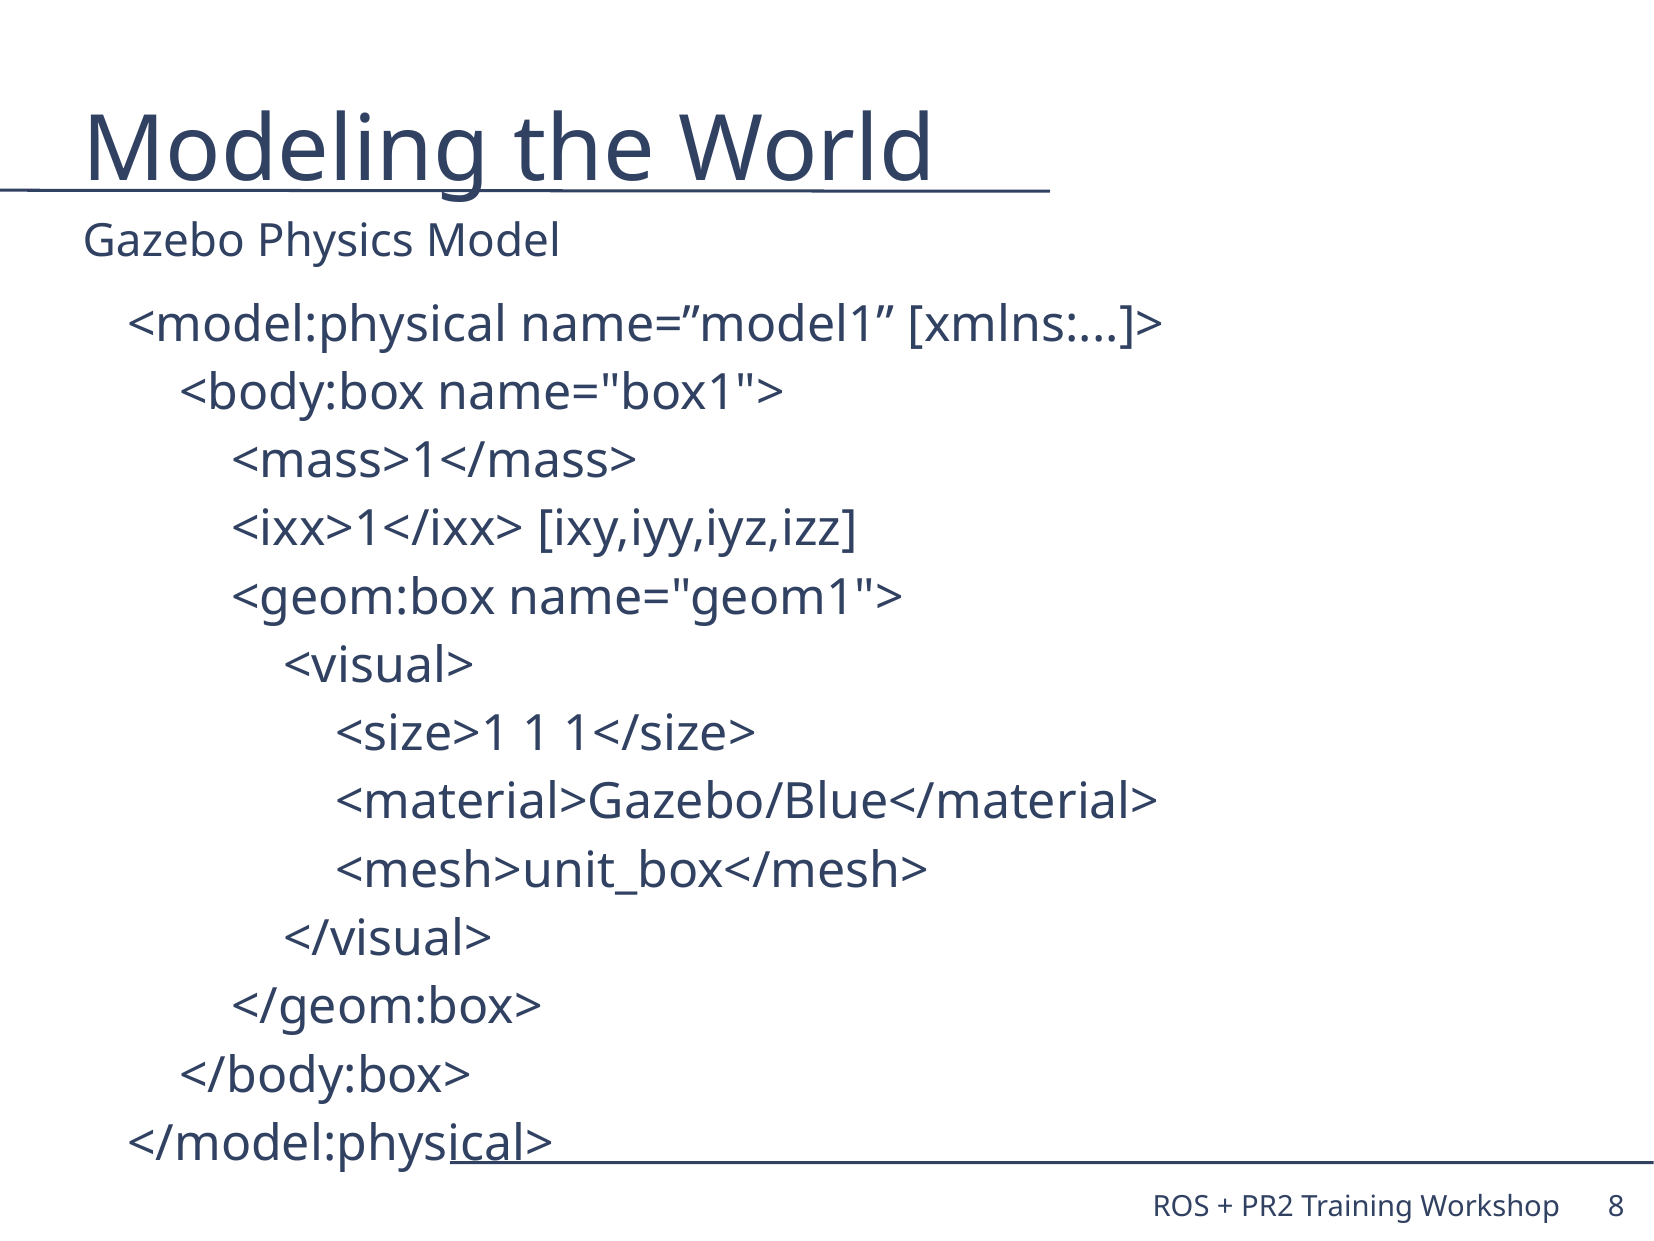

# Modeling the World Gazebo Physics Model
<model:physical name=”model1” [xmlns:...]>
 <body:box name="box1">
 <mass>1</mass>
 <ixx>1</ixx> [ixy,iyy,iyz,izz]
 <geom:box name="geom1">
 <visual>
 <size>1 1 1</size>
 <material>Gazebo/Blue</material>
 <mesh>unit_box</mesh>
 </visual>
 </geom:box>
 </body:box>
</model:physical>
**ROS provides URDF parser